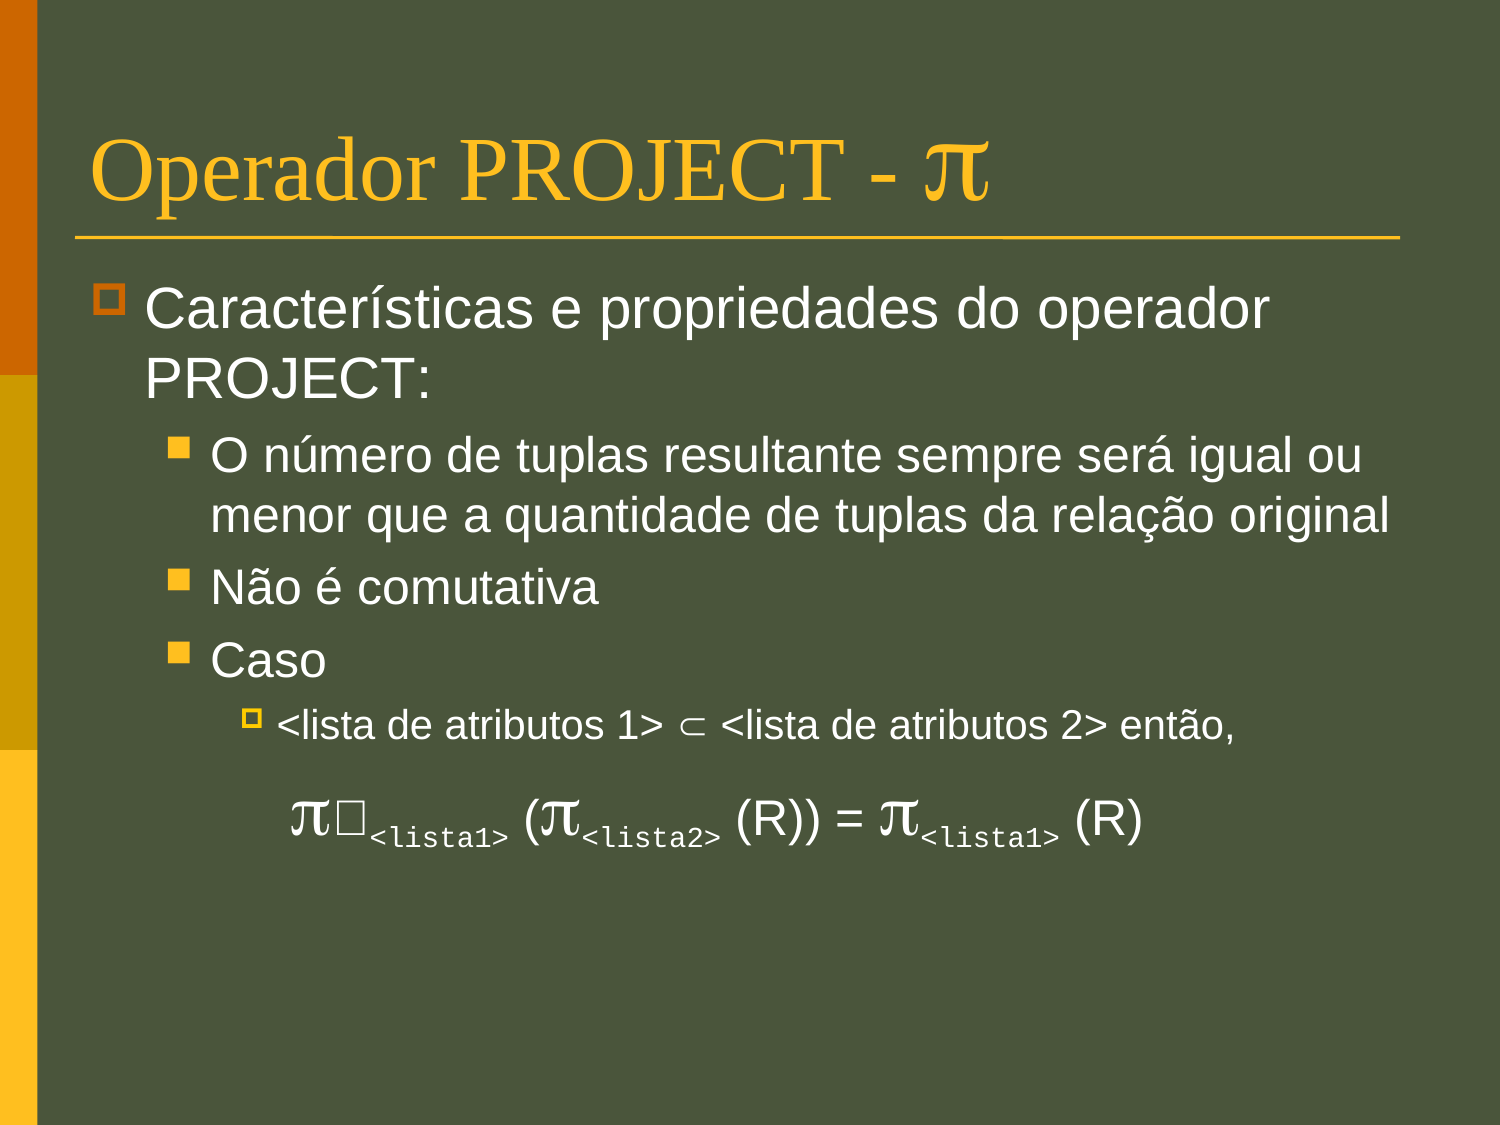

# Operador PROJECT - 
Características e propriedades do operador PROJECT:
O número de tuplas resultante sempre será igual ou menor que a quantidade de tuplas da relação original
Não é comutativa
Caso
<lista de atributos 1>  <lista de atributos 2> então,
<lista1> (<lista2> (R)) = <lista1> (R)‏